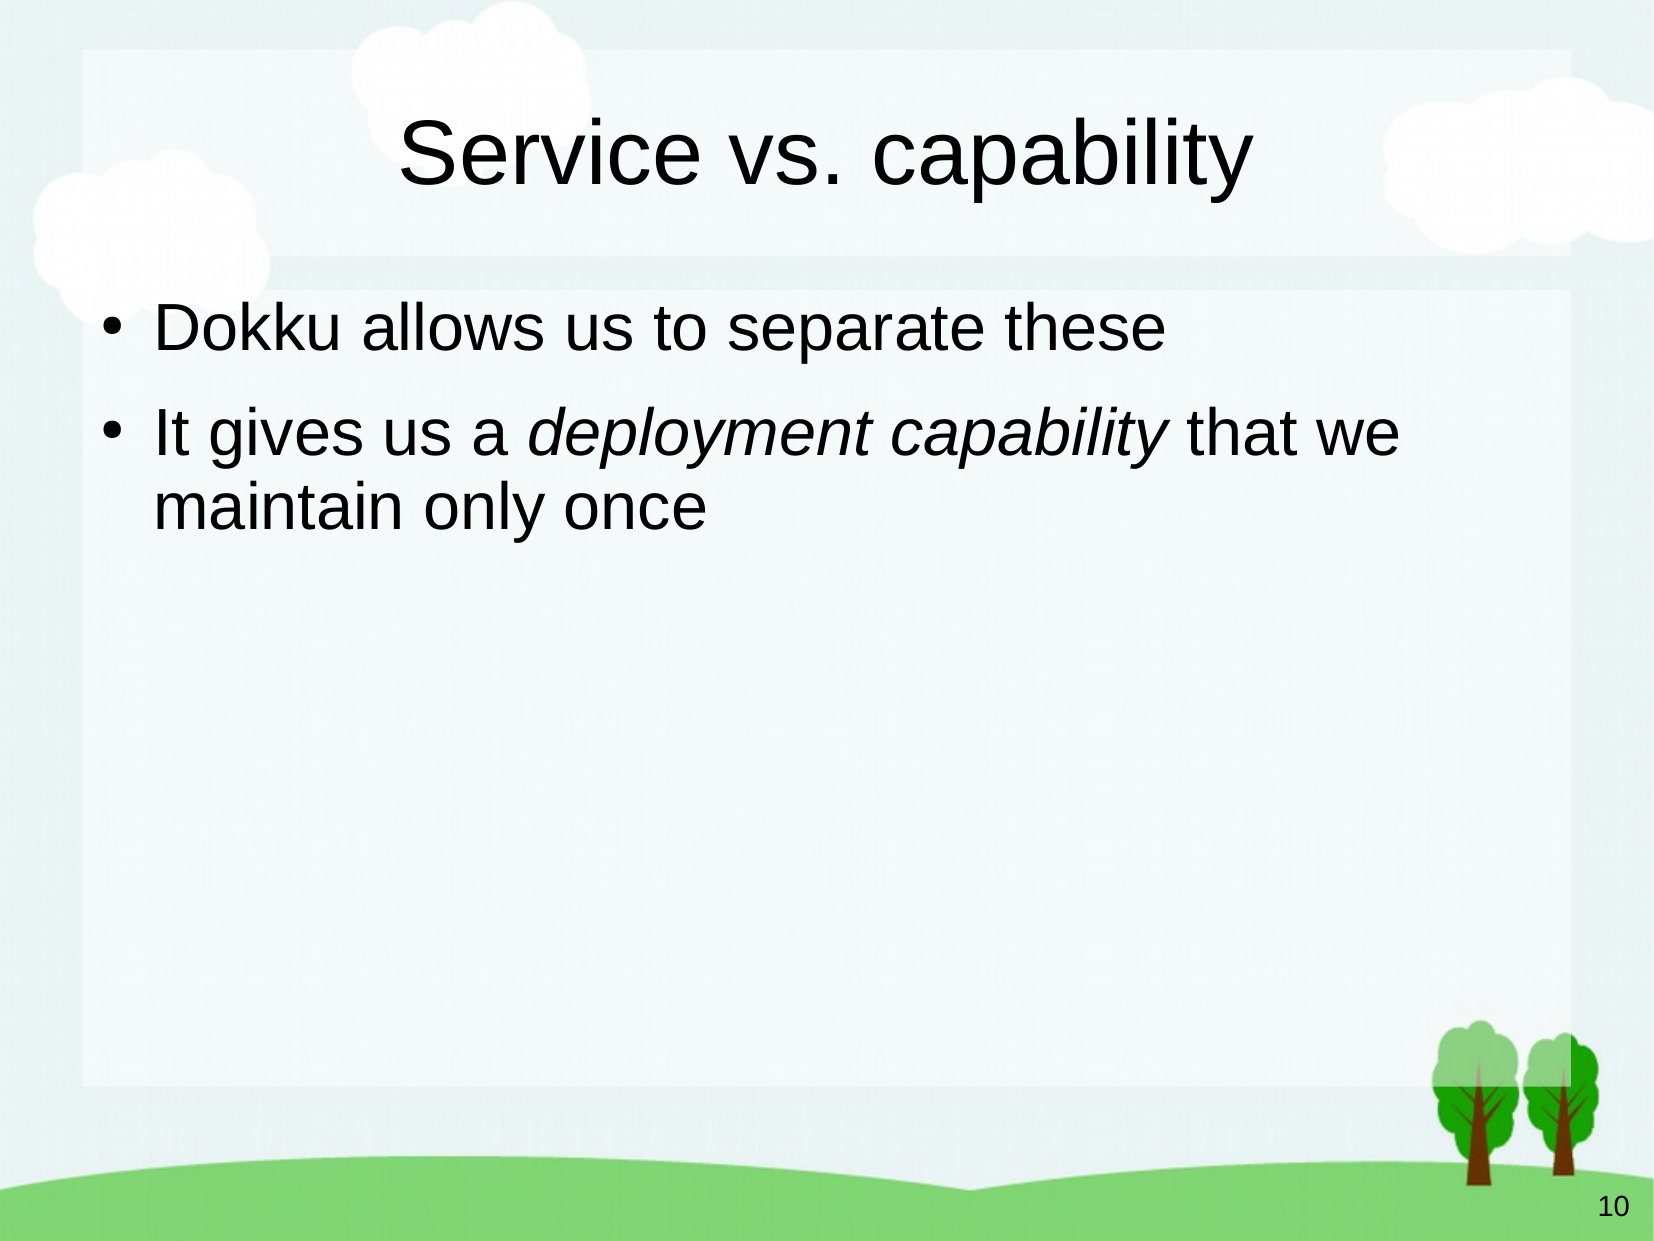

# Service vs. capability
Dokku allows us to separate these
It gives us a deployment capability that we maintain only once
10